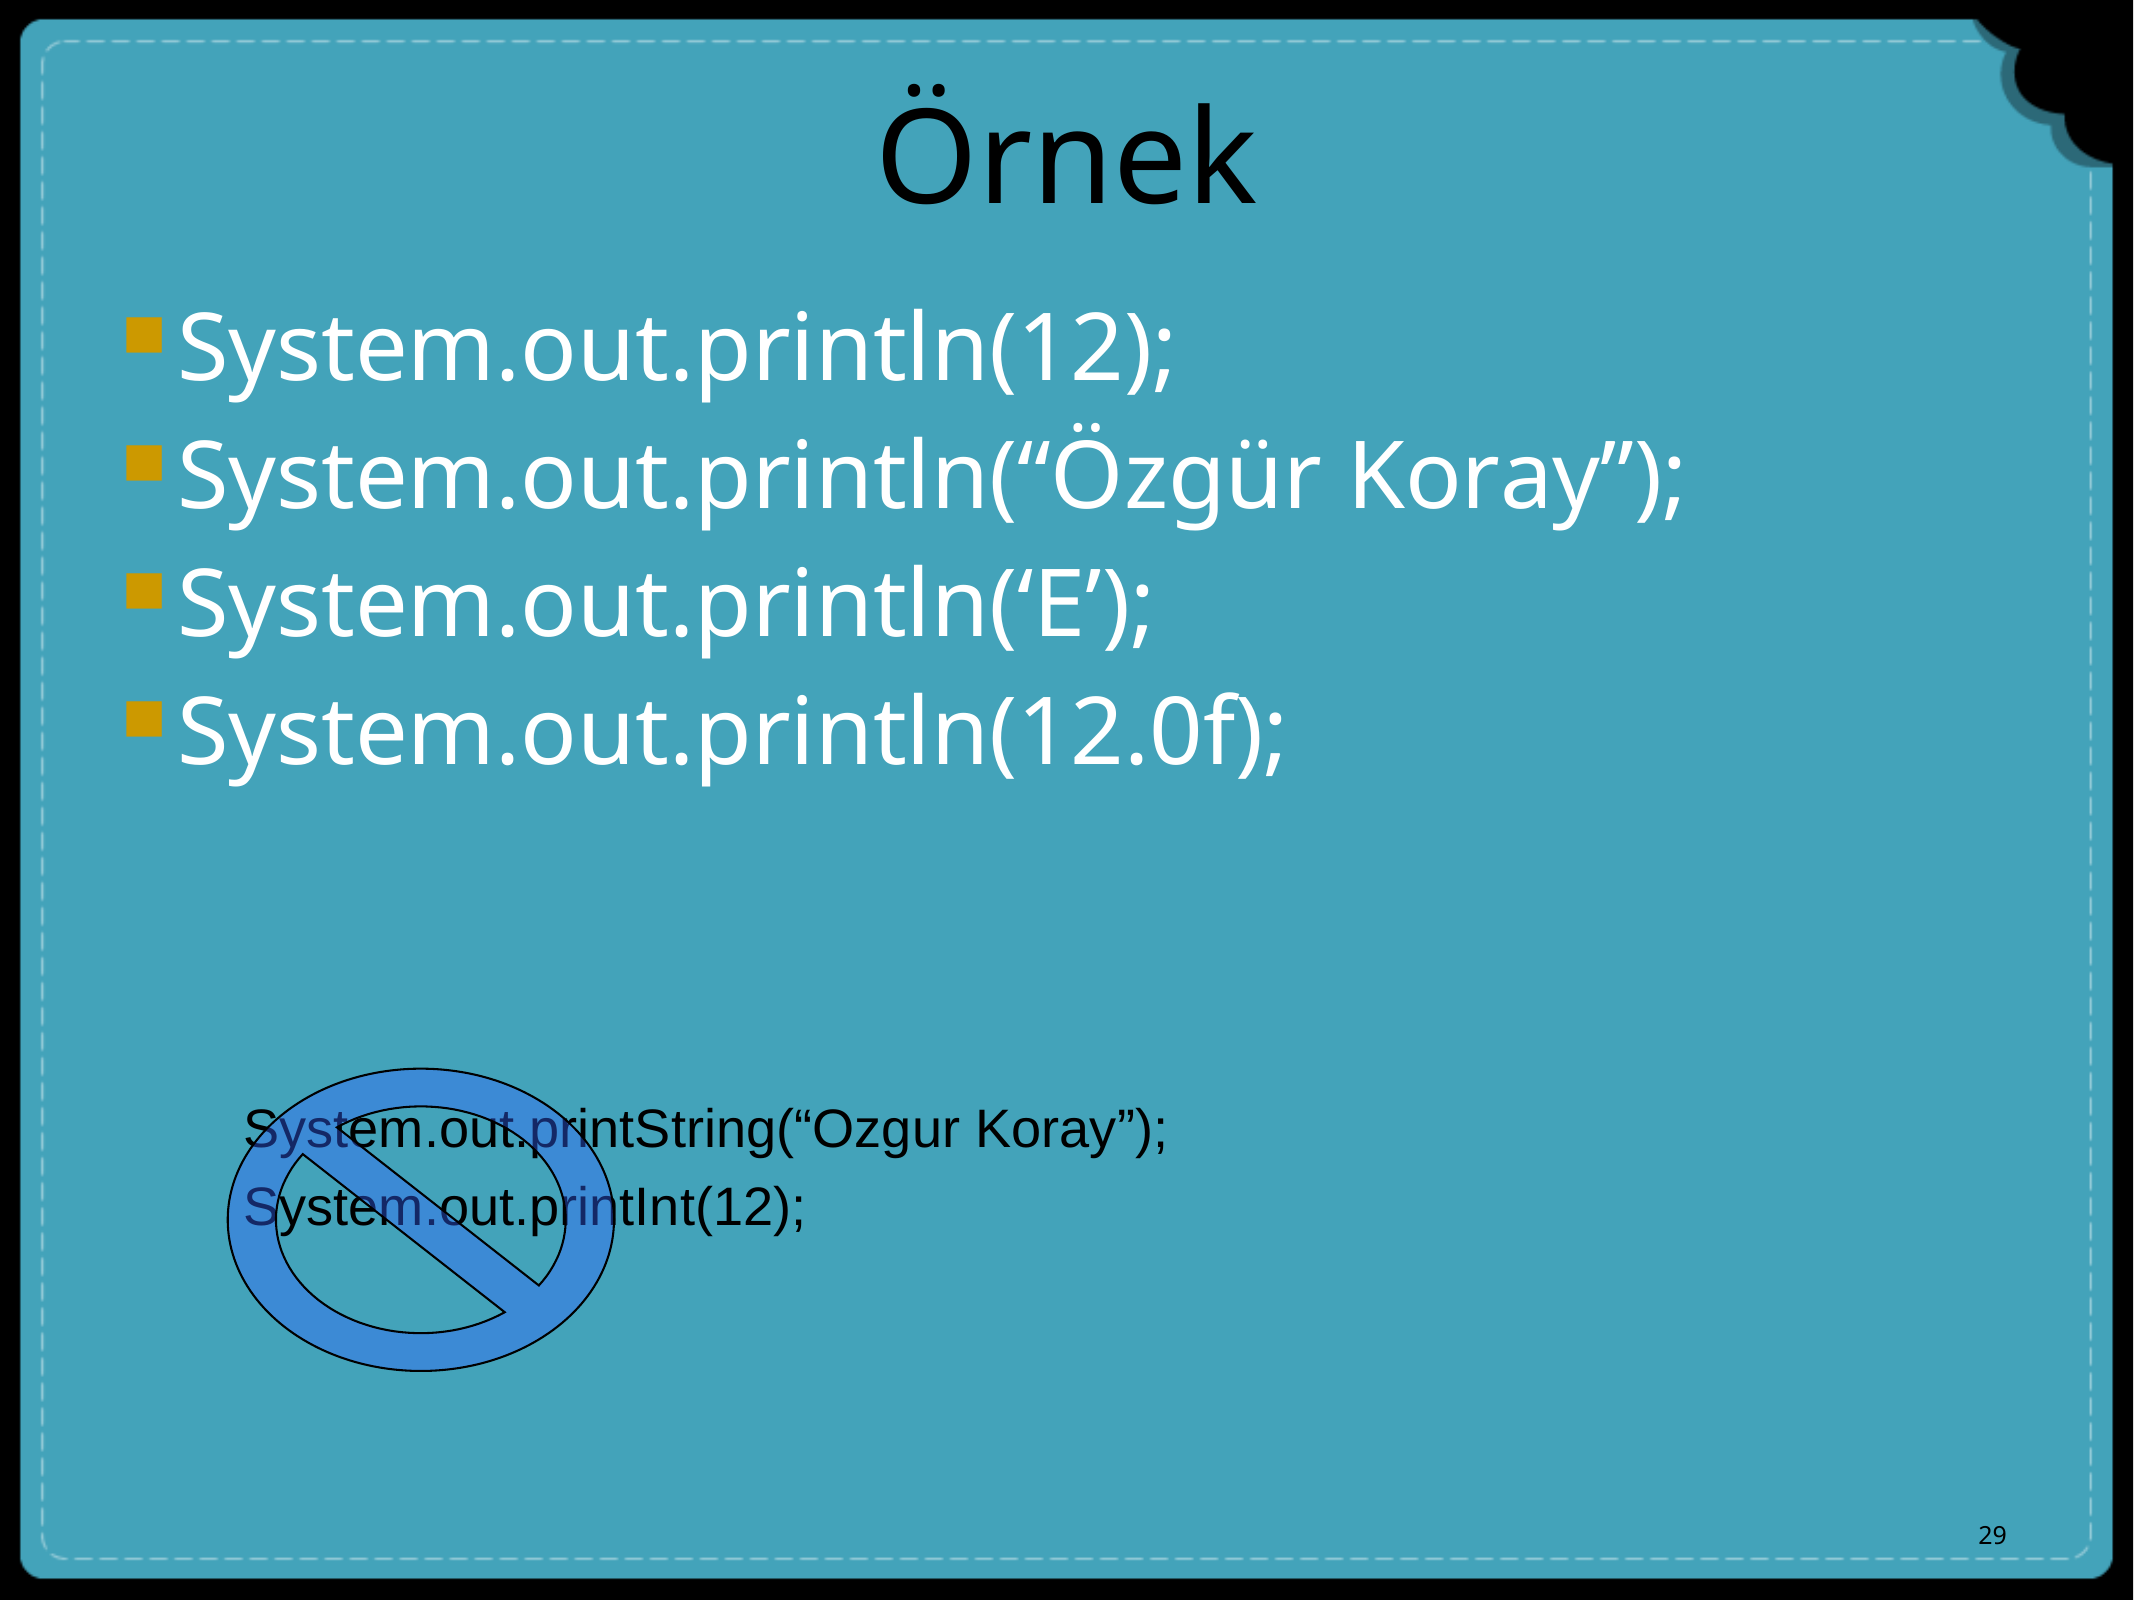

# Örnek
System.out.println(12);
System.out.println(“Özgür Koray”);
System.out.println(‘E’);
System.out.println(12.0f);
System.out.printString(“Ozgur Koray”);
System.out.printInt(12);
29